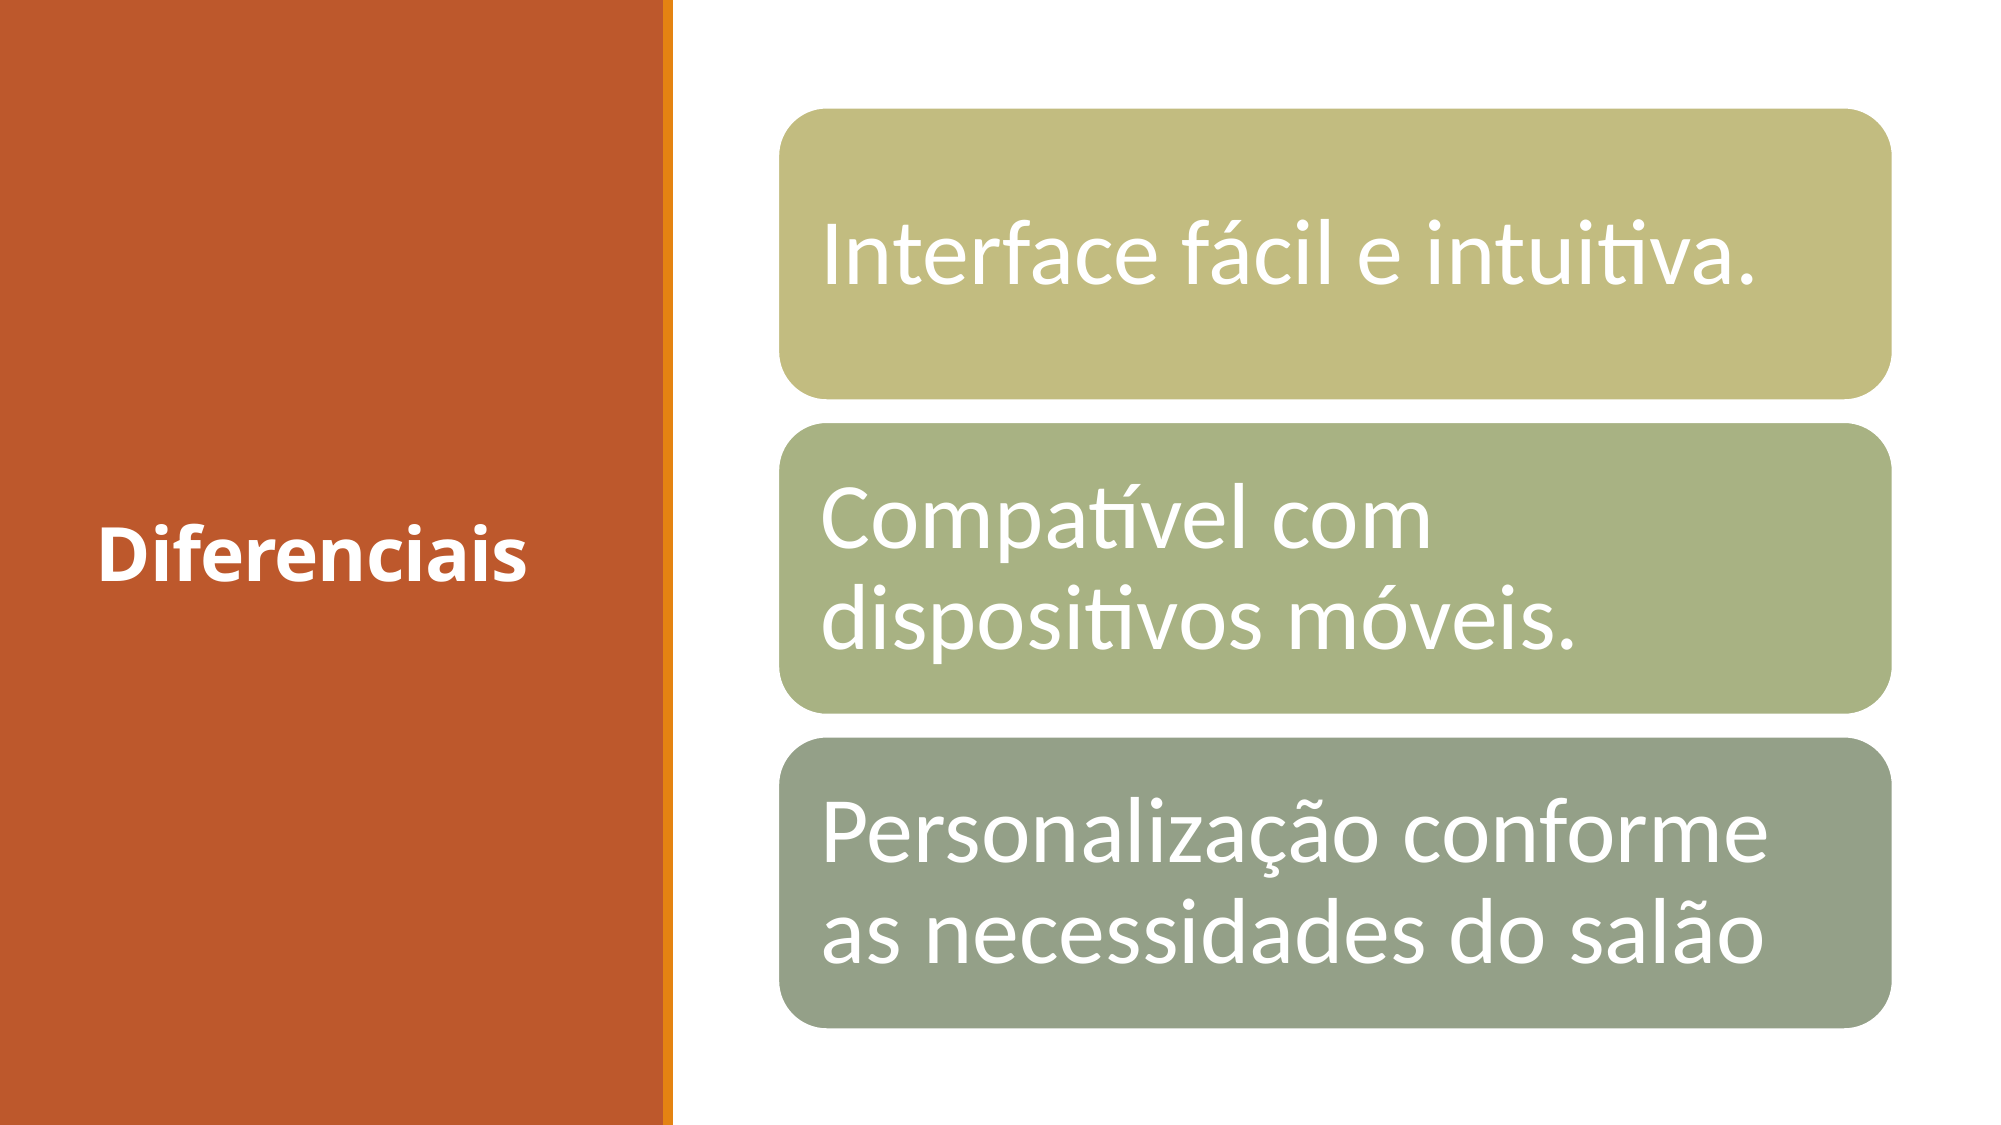

# Diferenciais
Interface fácil e intuitiva.
Compatível com dispositivos móveis.
Personalização conforme as necessidades do salão